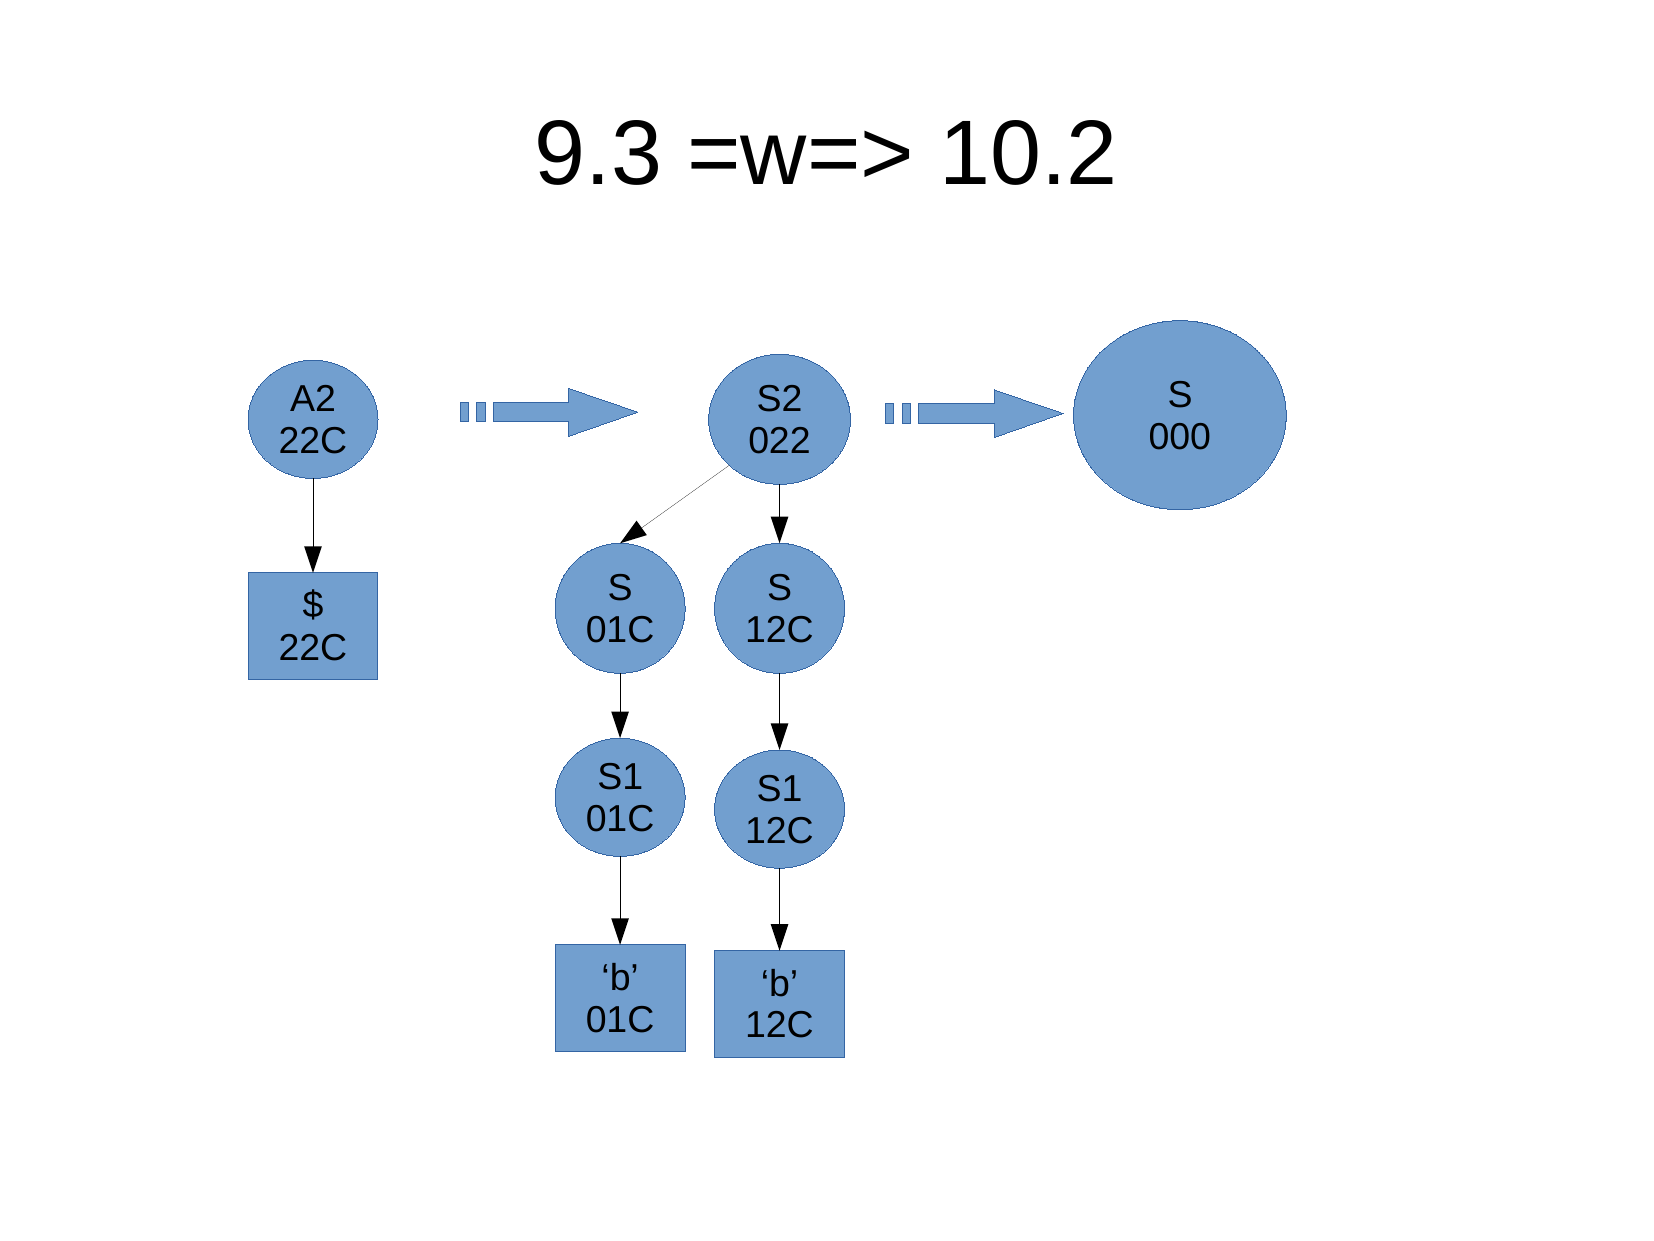

# 9.3 =w=> 10.2
S
000
S2
022
A2
22C
S
01C
S
12C
$
22C
S1
01C
S1
12C
‘b’
01C
‘b’
12C